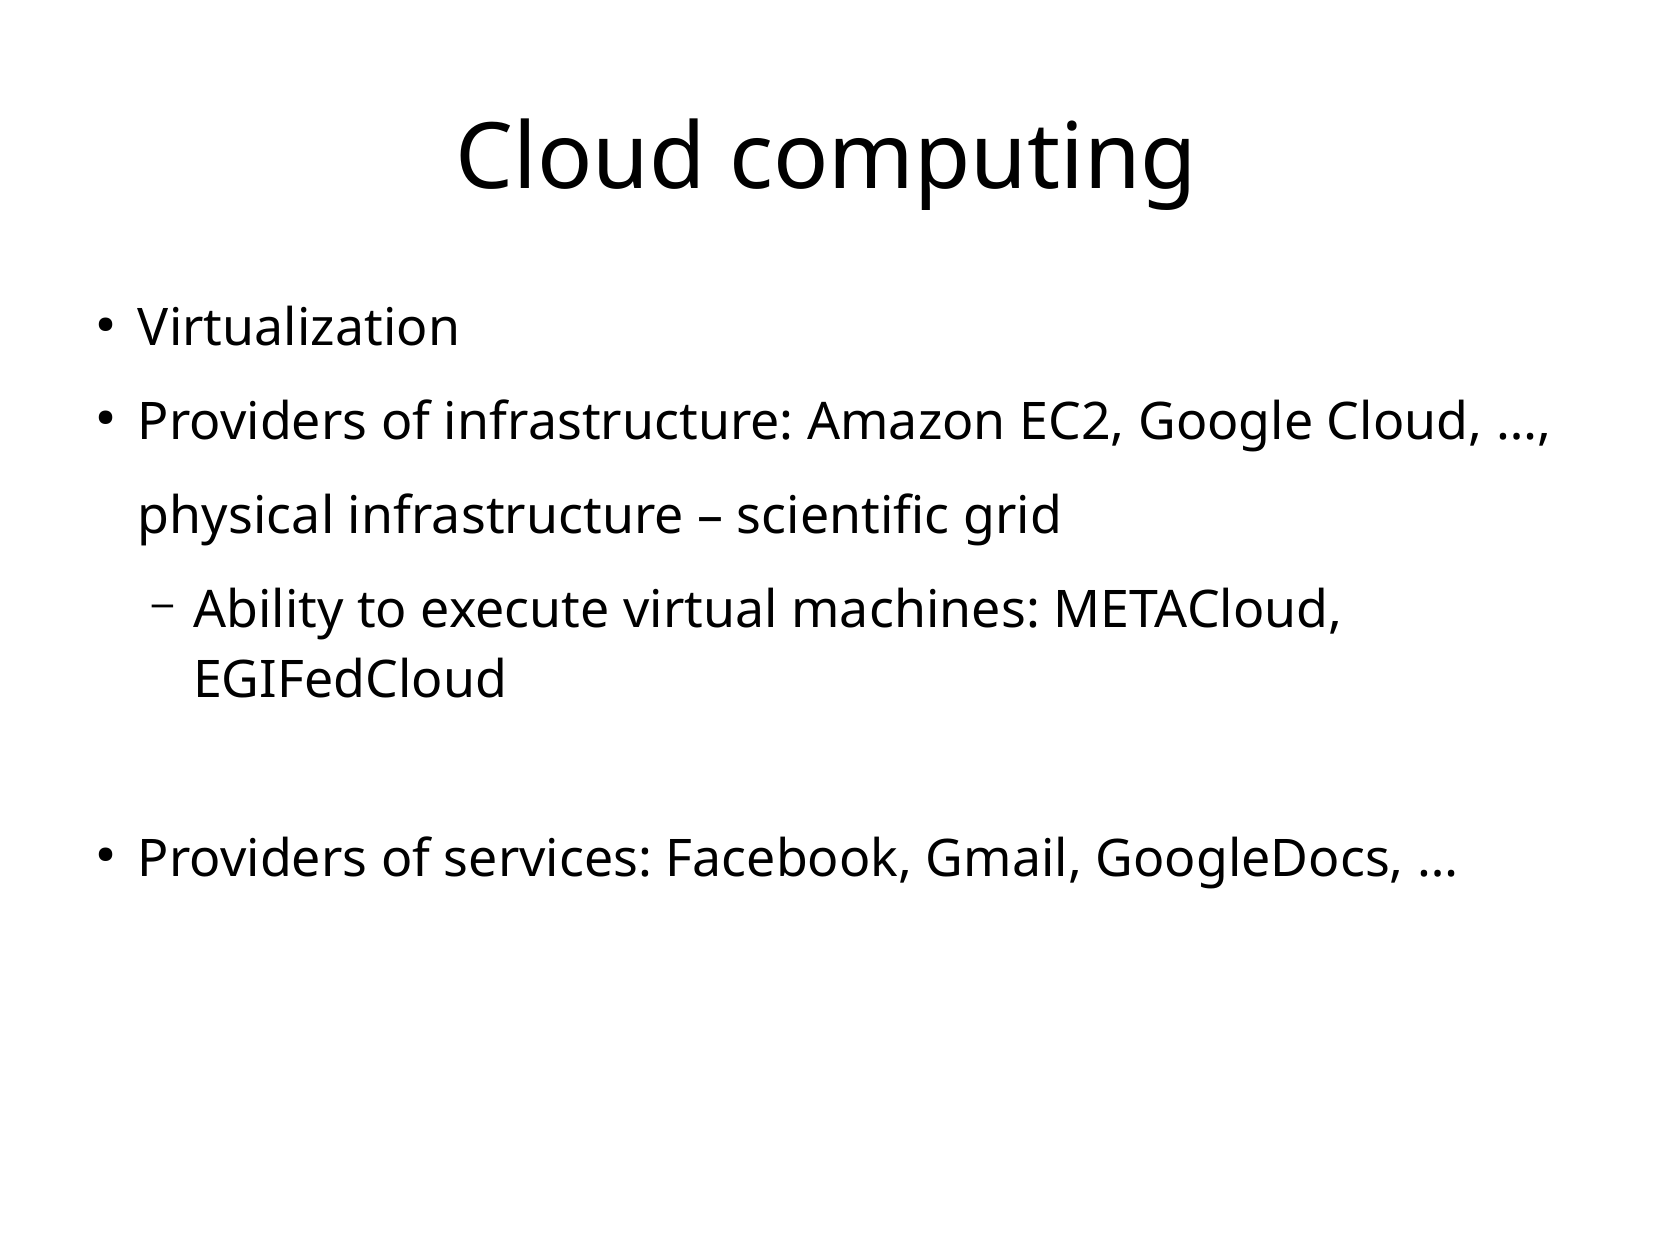

# Cloud computing
Virtualization
Providers of infrastructure: Amazon EC2, Google Cloud, …,
physical infrastructure – scientific grid
Ability to execute virtual machines: METACloud, EGIFedCloud
Providers of services: Facebook, Gmail, GoogleDocs, …